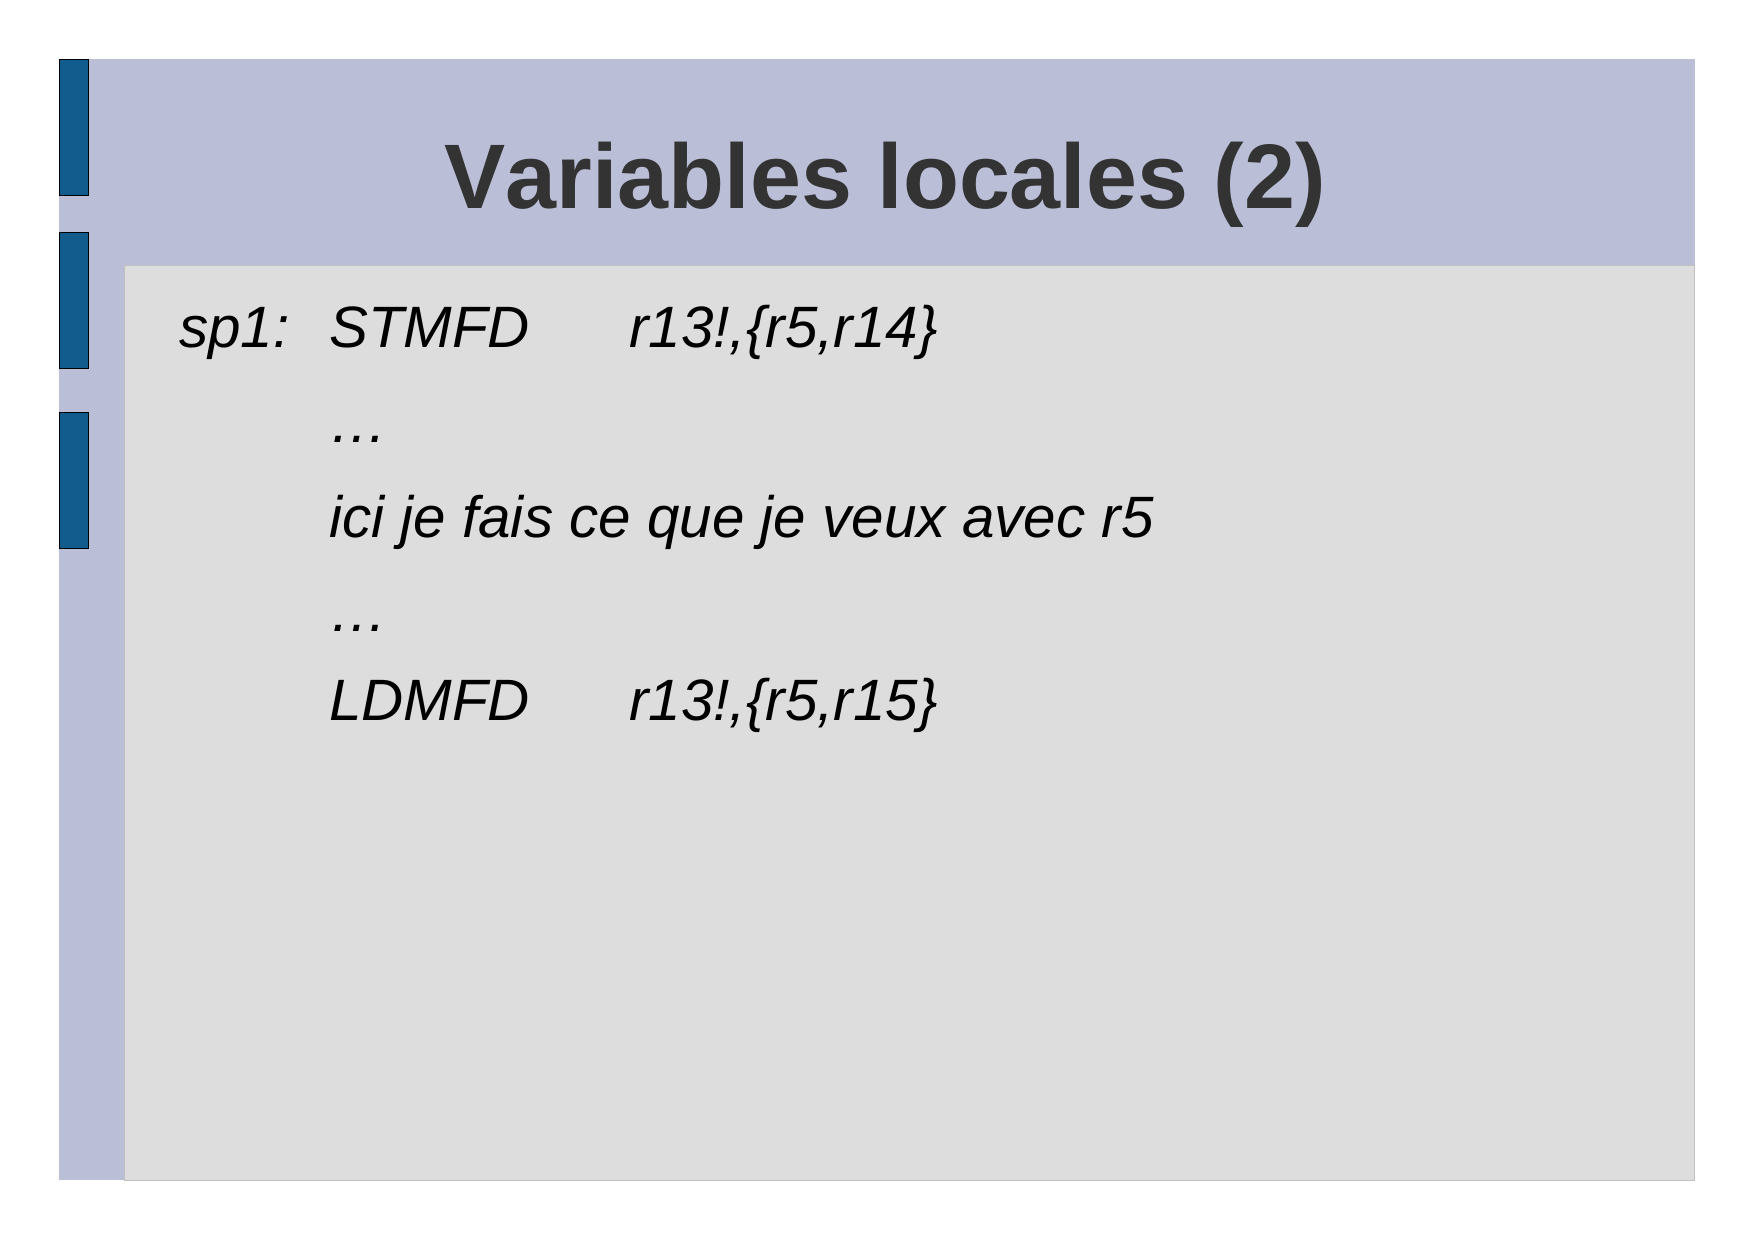

# Variables locales (2)
sp1:	STMFD	r13!,{r5,r14}
 	…
 	ici je fais ce que je veux avec r5
…
LDMFD	r13!,{r5,r15}